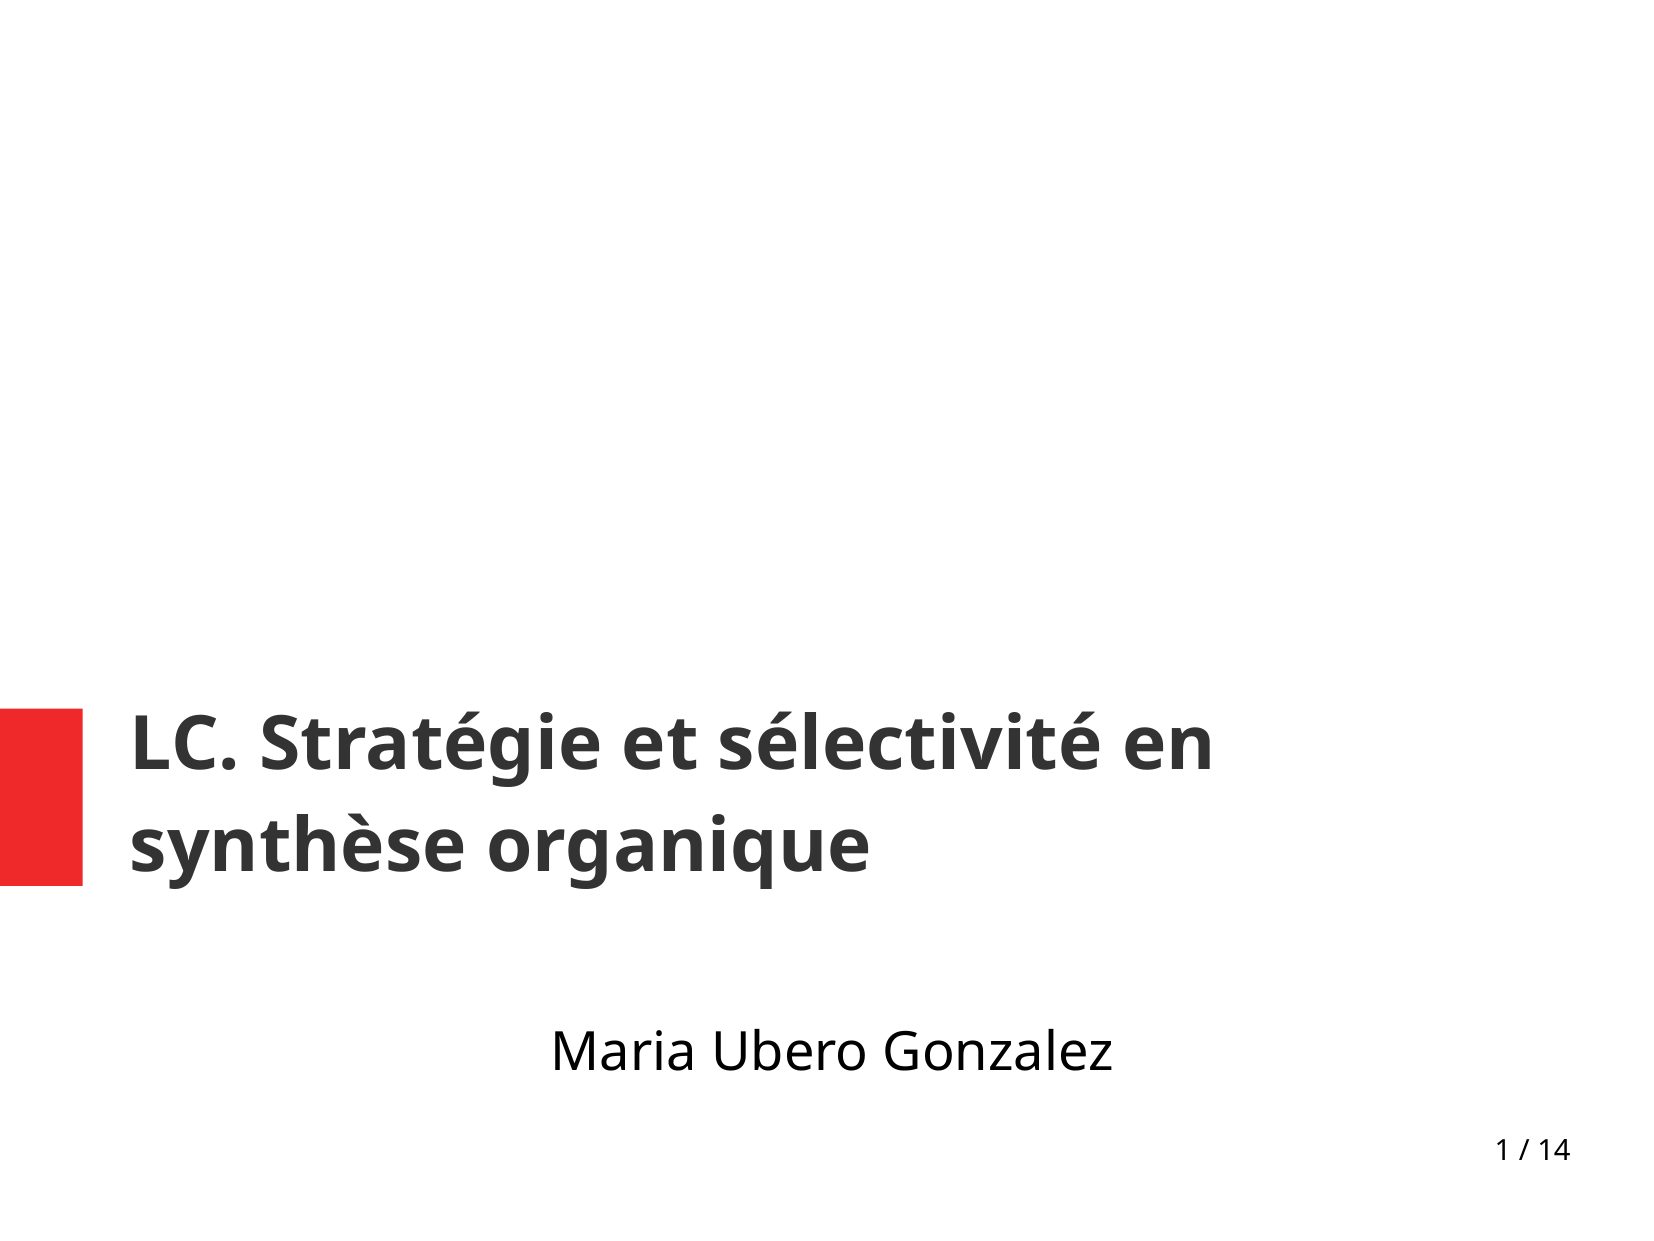

# LC. Stratégie et sélectivité en synthèse organique
Maria Ubero Gonzalez
1